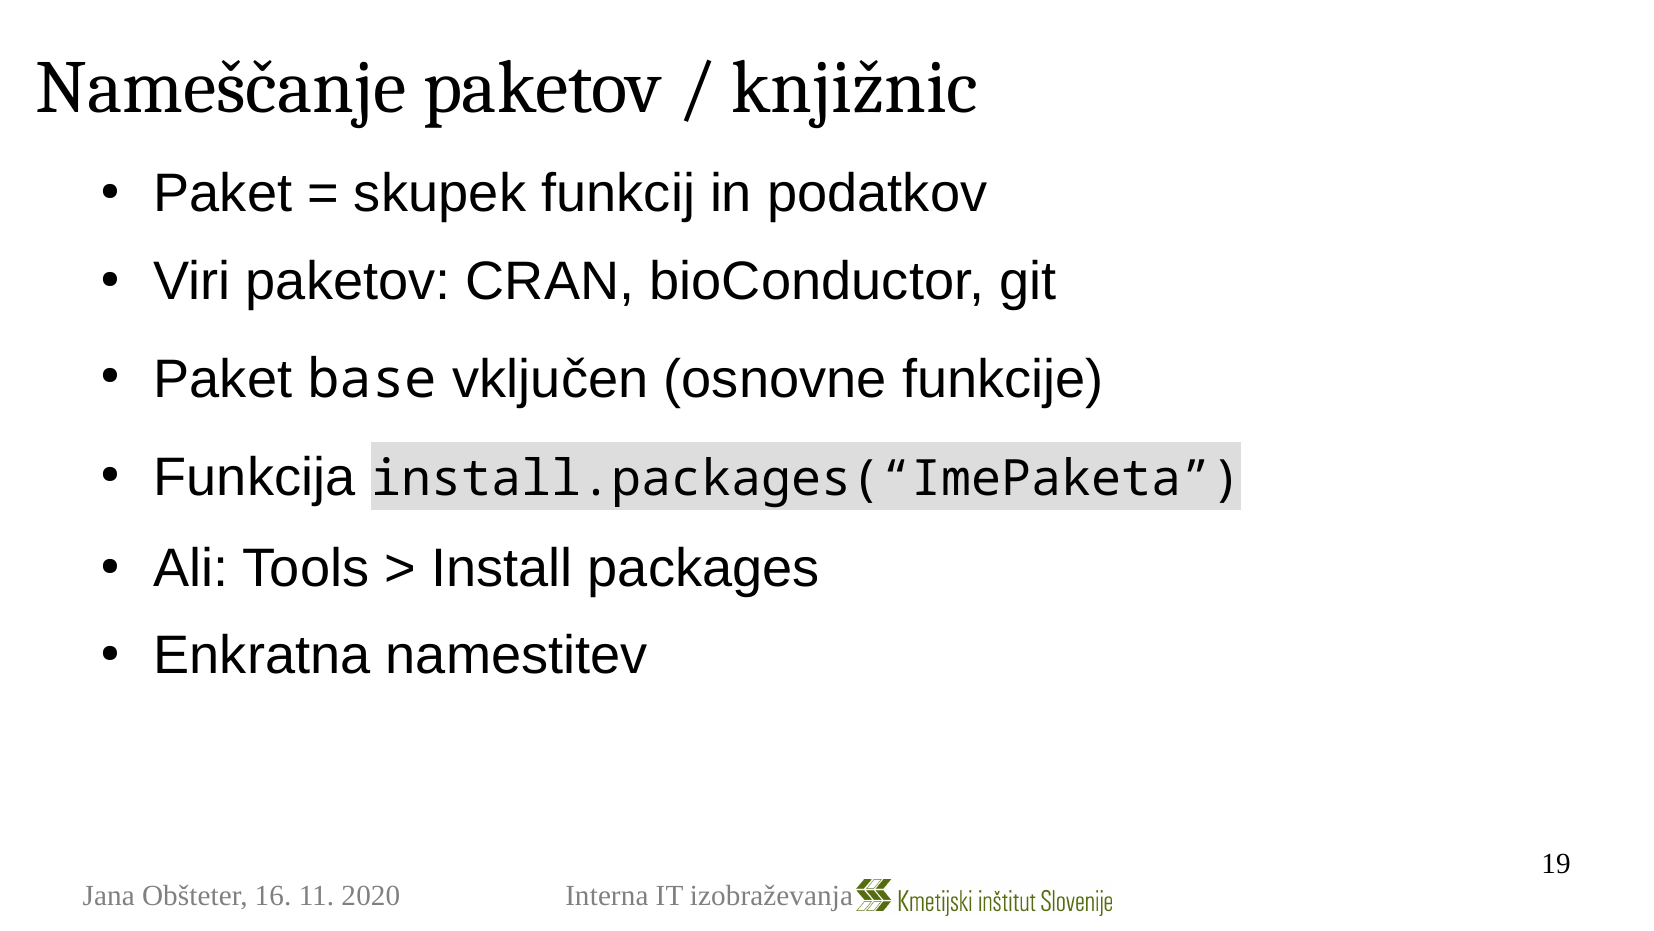

# Nameščanje paketov / knjižnic
Paket = skupek funkcij in podatkov
Viri paketov: CRAN, bioConductor, git
Paket base vključen (osnovne funkcije)
Funkcija install.packages(“ImePaketa”)
Ali: Tools > Install packages
Enkratna namestitev
19